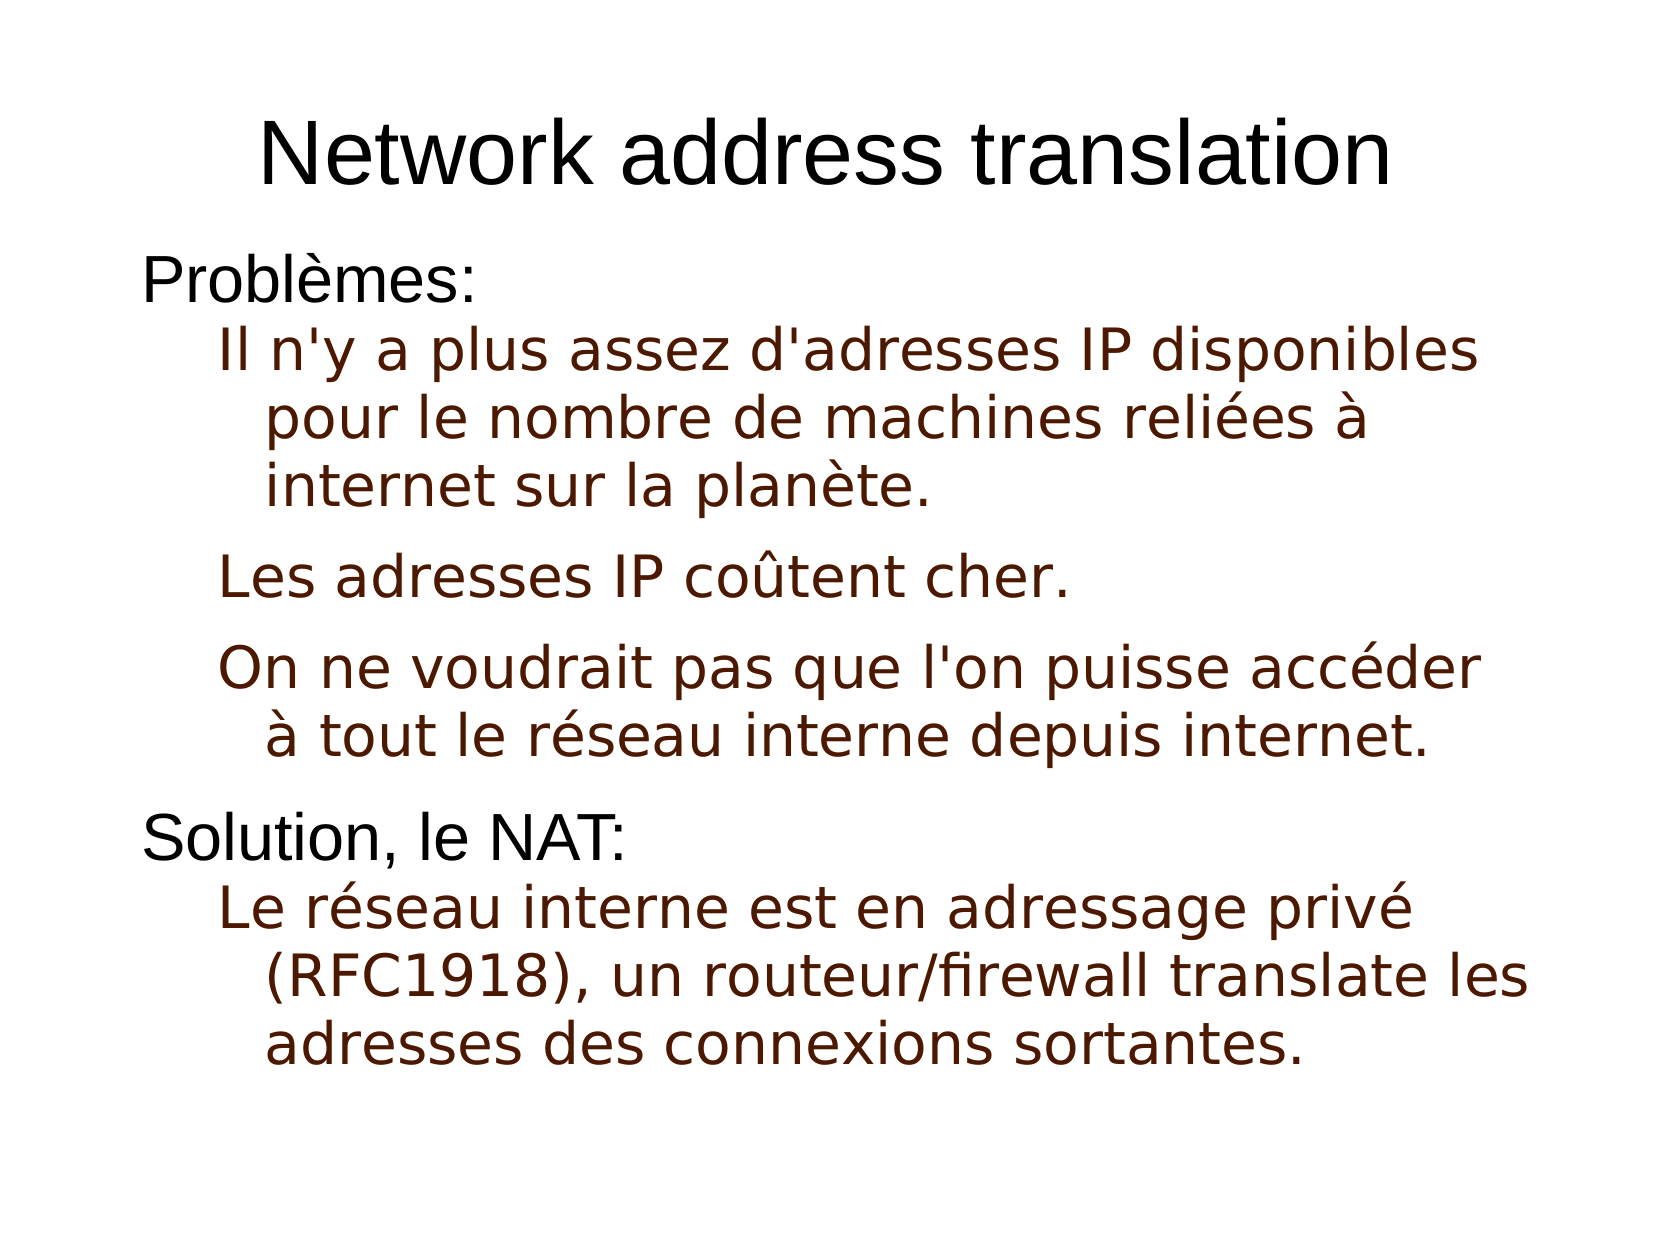

# Network address translation
Problèmes:
Il n'y a plus assez d'adresses IP disponibles pour le nombre de machines reliées à internet sur la planète.
Les adresses IP coûtent cher.
On ne voudrait pas que l'on puisse accéder à tout le réseau interne depuis internet.
Solution, le NAT:
Le réseau interne est en adressage privé (RFC1918), un routeur/firewall translate les adresses des connexions sortantes.